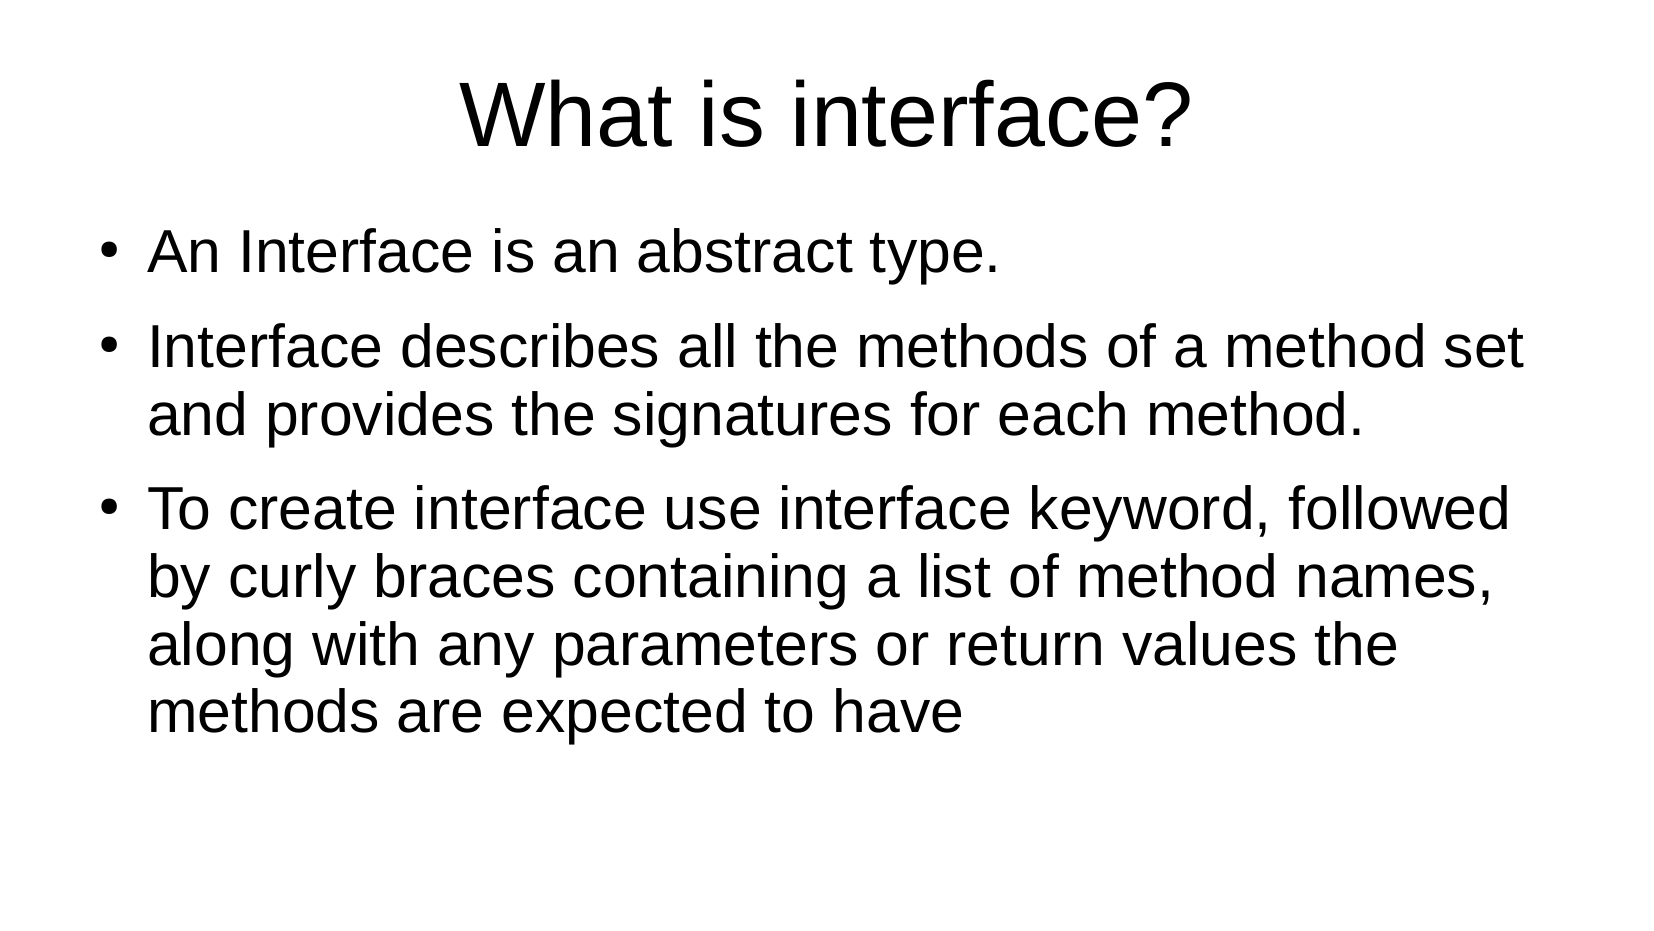

# What is interface?
An Interface is an abstract type.
Interface describes all the methods of a method set and provides the signatures for each method.
To create interface use interface keyword, followed by curly braces containing a list of method names, along with any parameters or return values the methods are expected to have